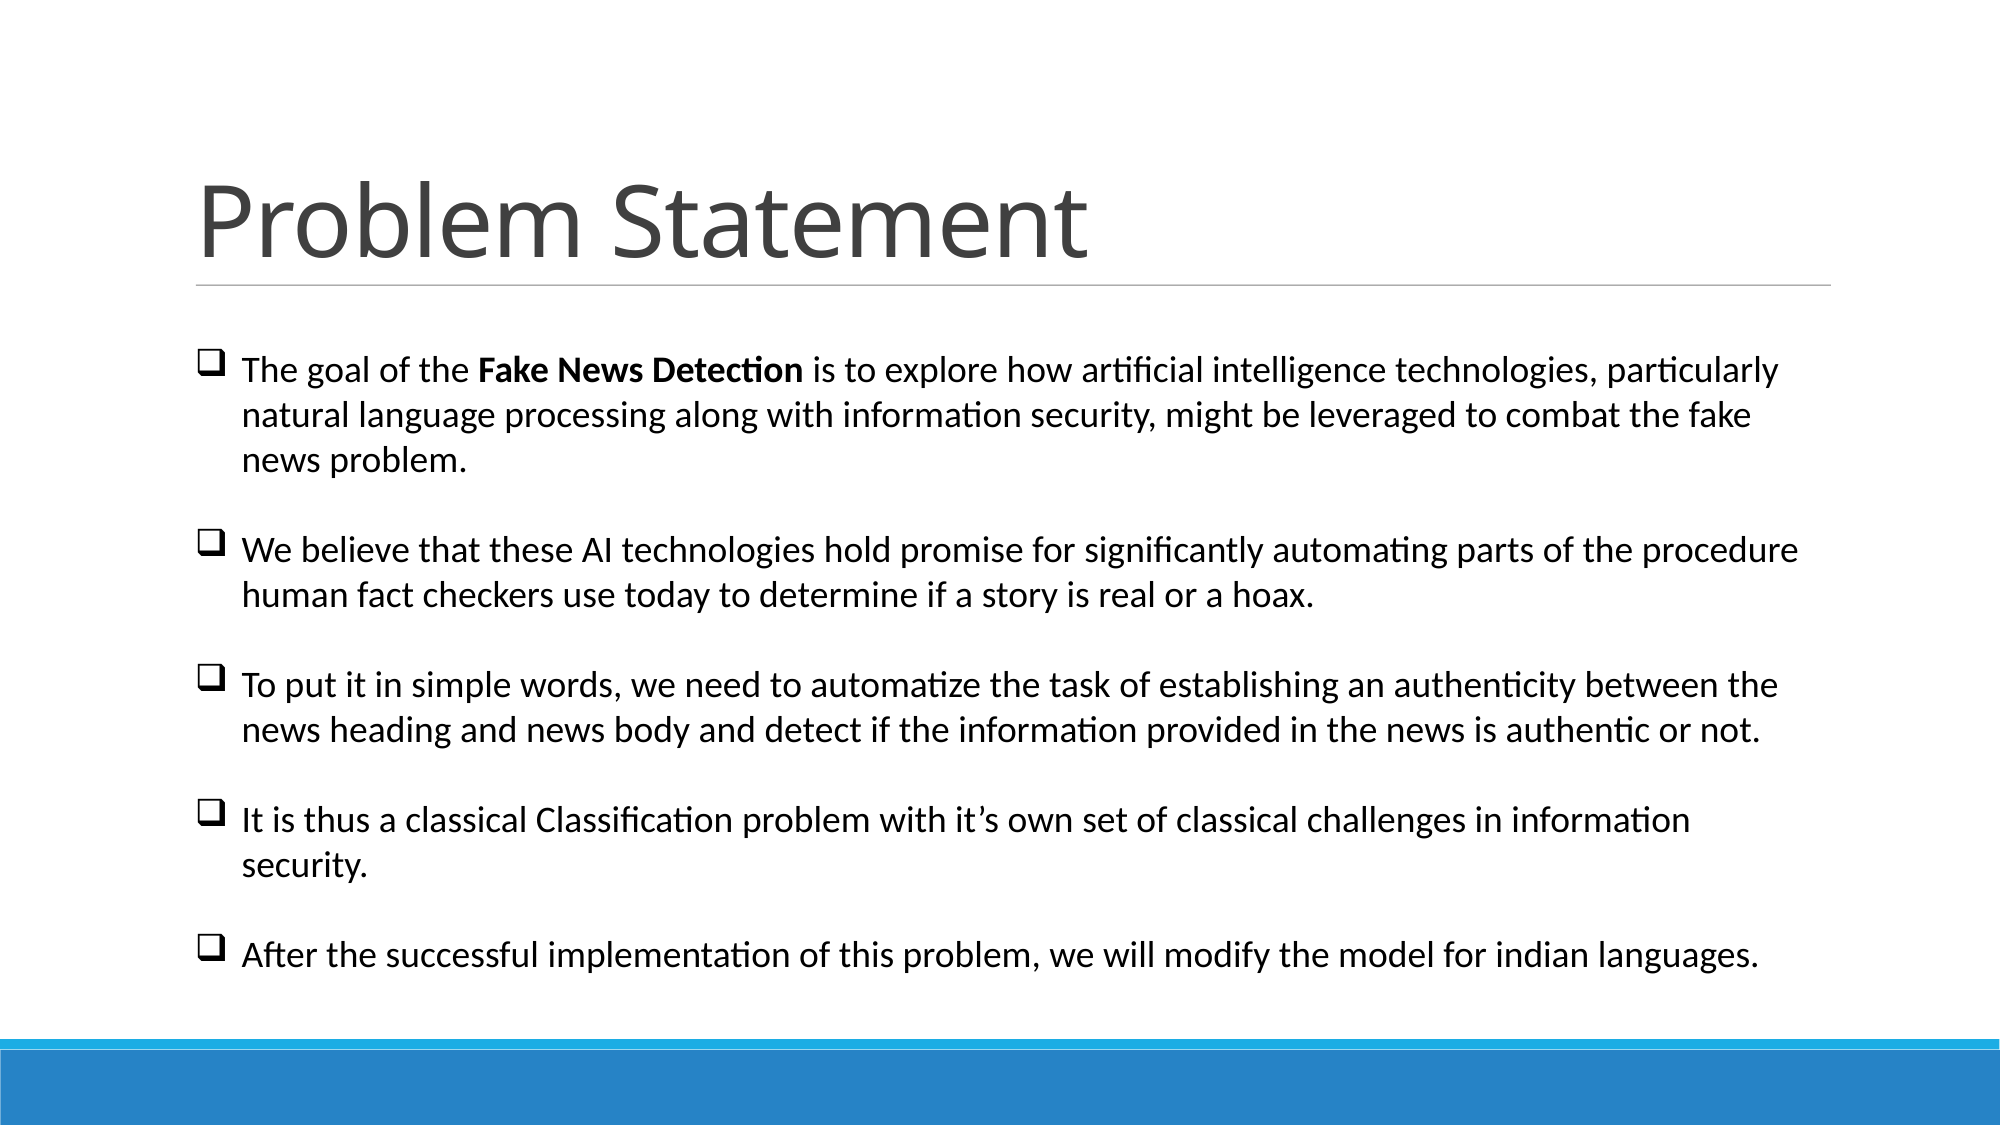

# Problem Statement
The goal of the Fake News Detection is to explore how artificial intelligence technologies, particularly natural language processing along with information security, might be leveraged to combat the fake news problem.
We believe that these AI technologies hold promise for significantly automating parts of the procedure human fact checkers use today to determine if a story is real or a hoax.
To put it in simple words, we need to automatize the task of establishing an authenticity between the news heading and news body and detect if the information provided in the news is authentic or not.
It is thus a classical Classification problem with it’s own set of classical challenges in information security.
After the successful implementation of this problem, we will modify the model for indian languages.